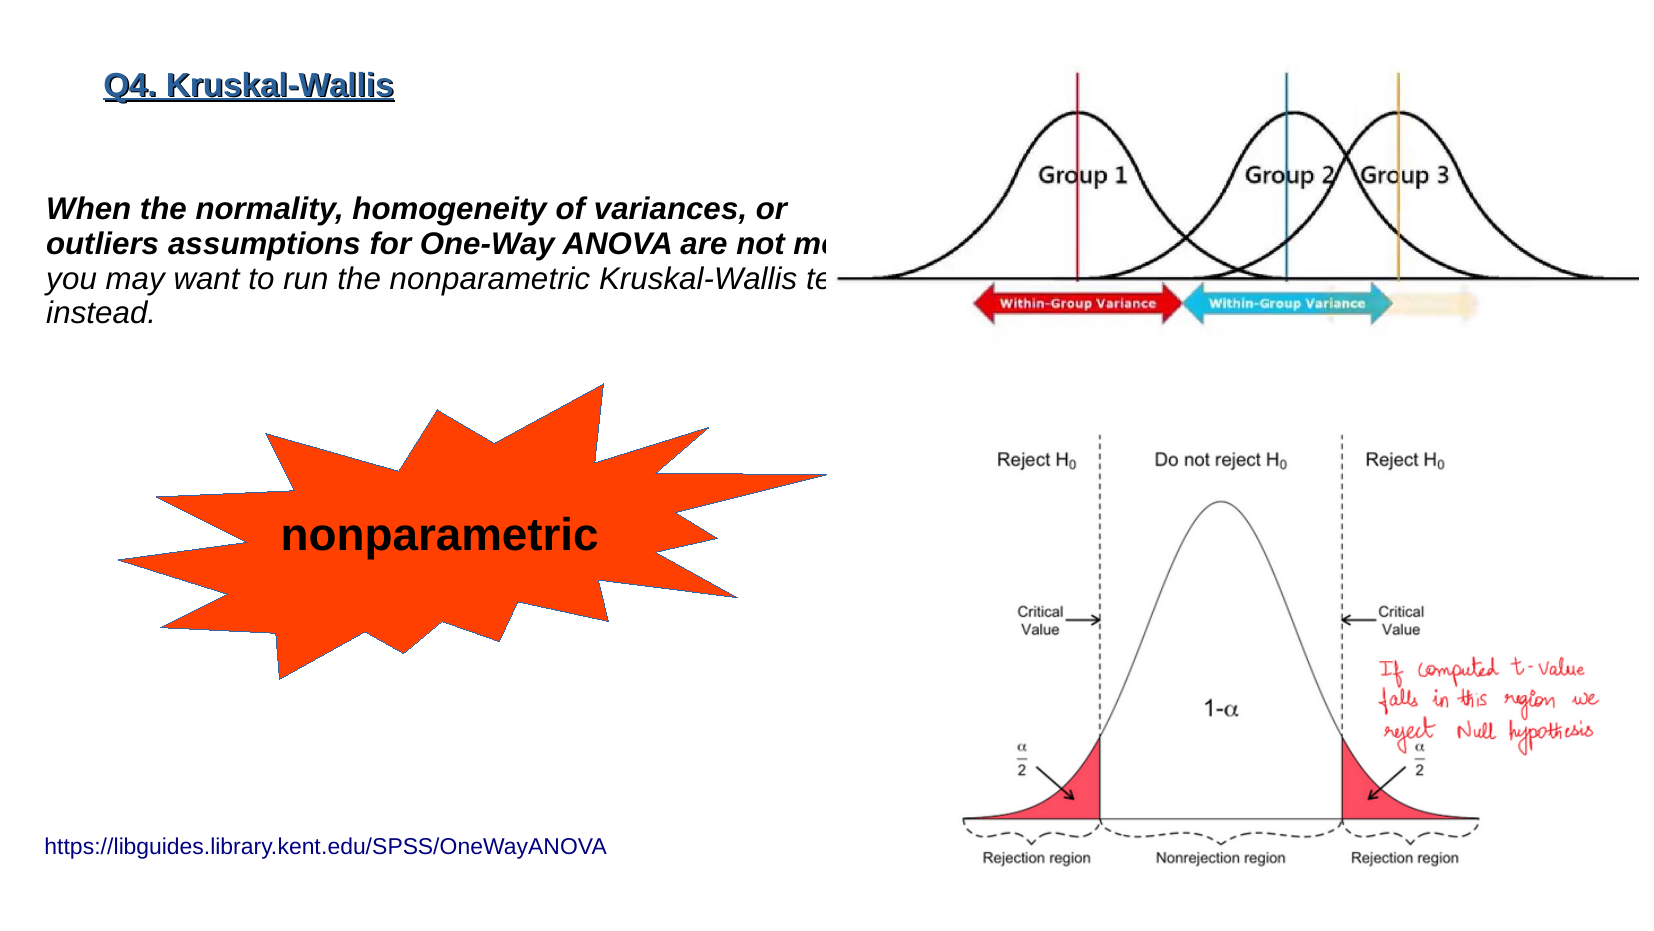

Q4. Kruskal-Wallis
When the normality, homogeneity of variances, or outliers assumptions for One-Way ANOVA are not met, you may want to run the nonparametric Kruskal-Wallis test instead.
nonparametric
https://libguides.library.kent.edu/SPSS/OneWayANOVA